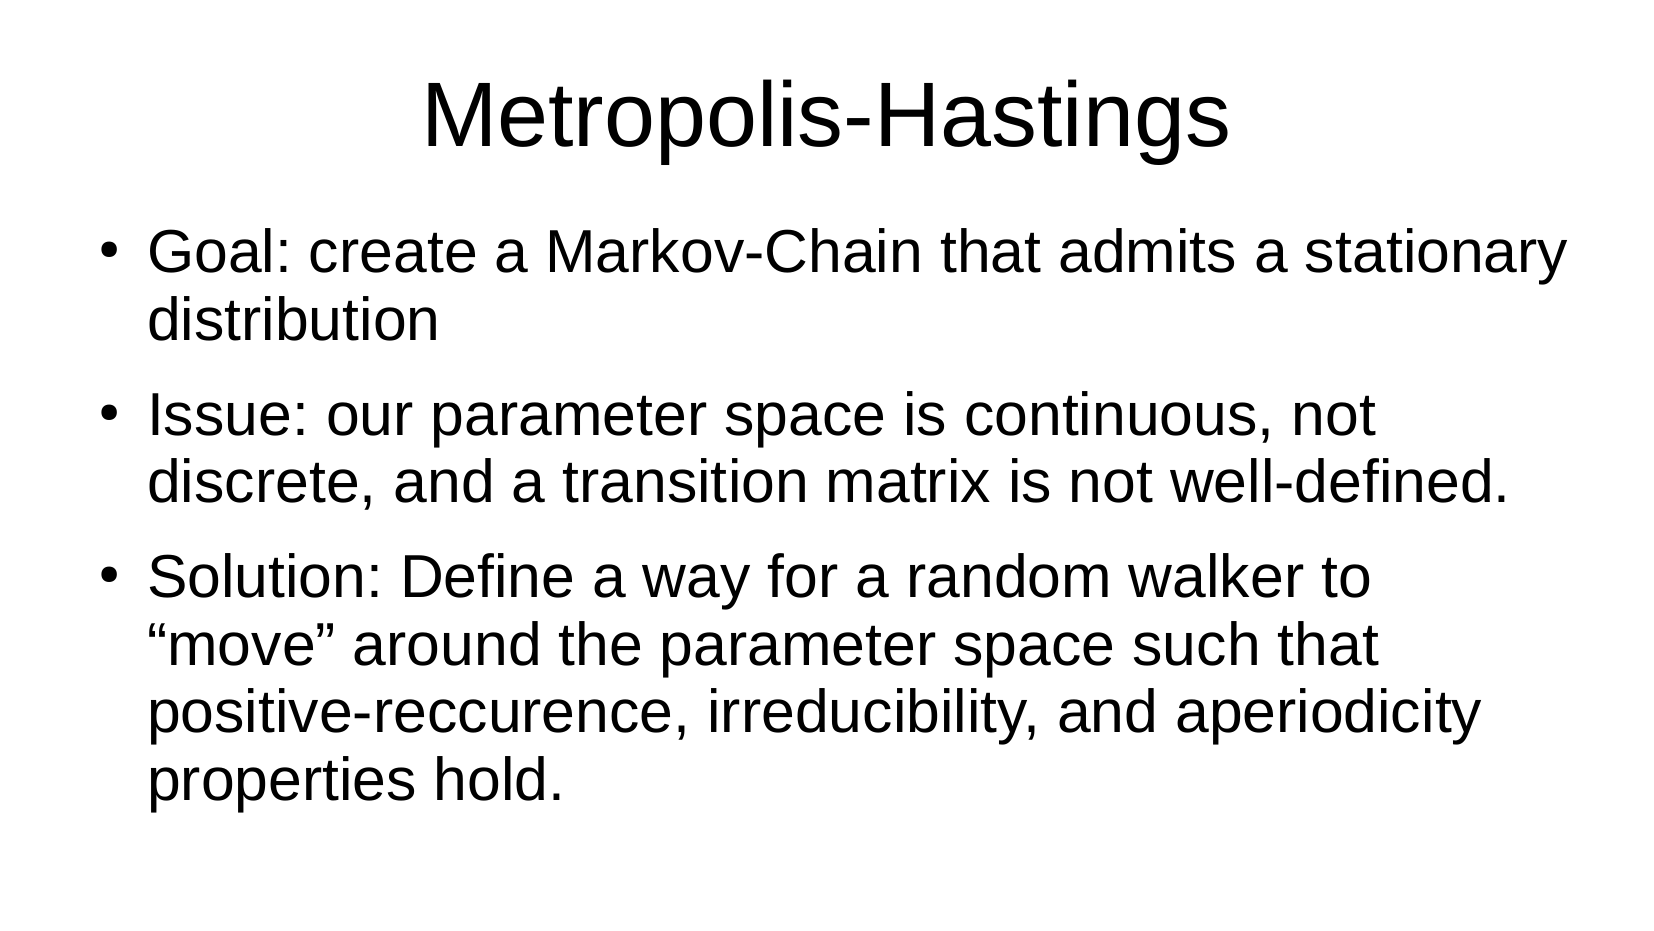

# Metropolis-Hastings
Goal: create a Markov-Chain that admits a stationary distribution
Issue: our parameter space is continuous, not discrete, and a transition matrix is not well-defined.
Solution: Define a way for a random walker to “move” around the parameter space such that positive-reccurence, irreducibility, and aperiodicity properties hold.